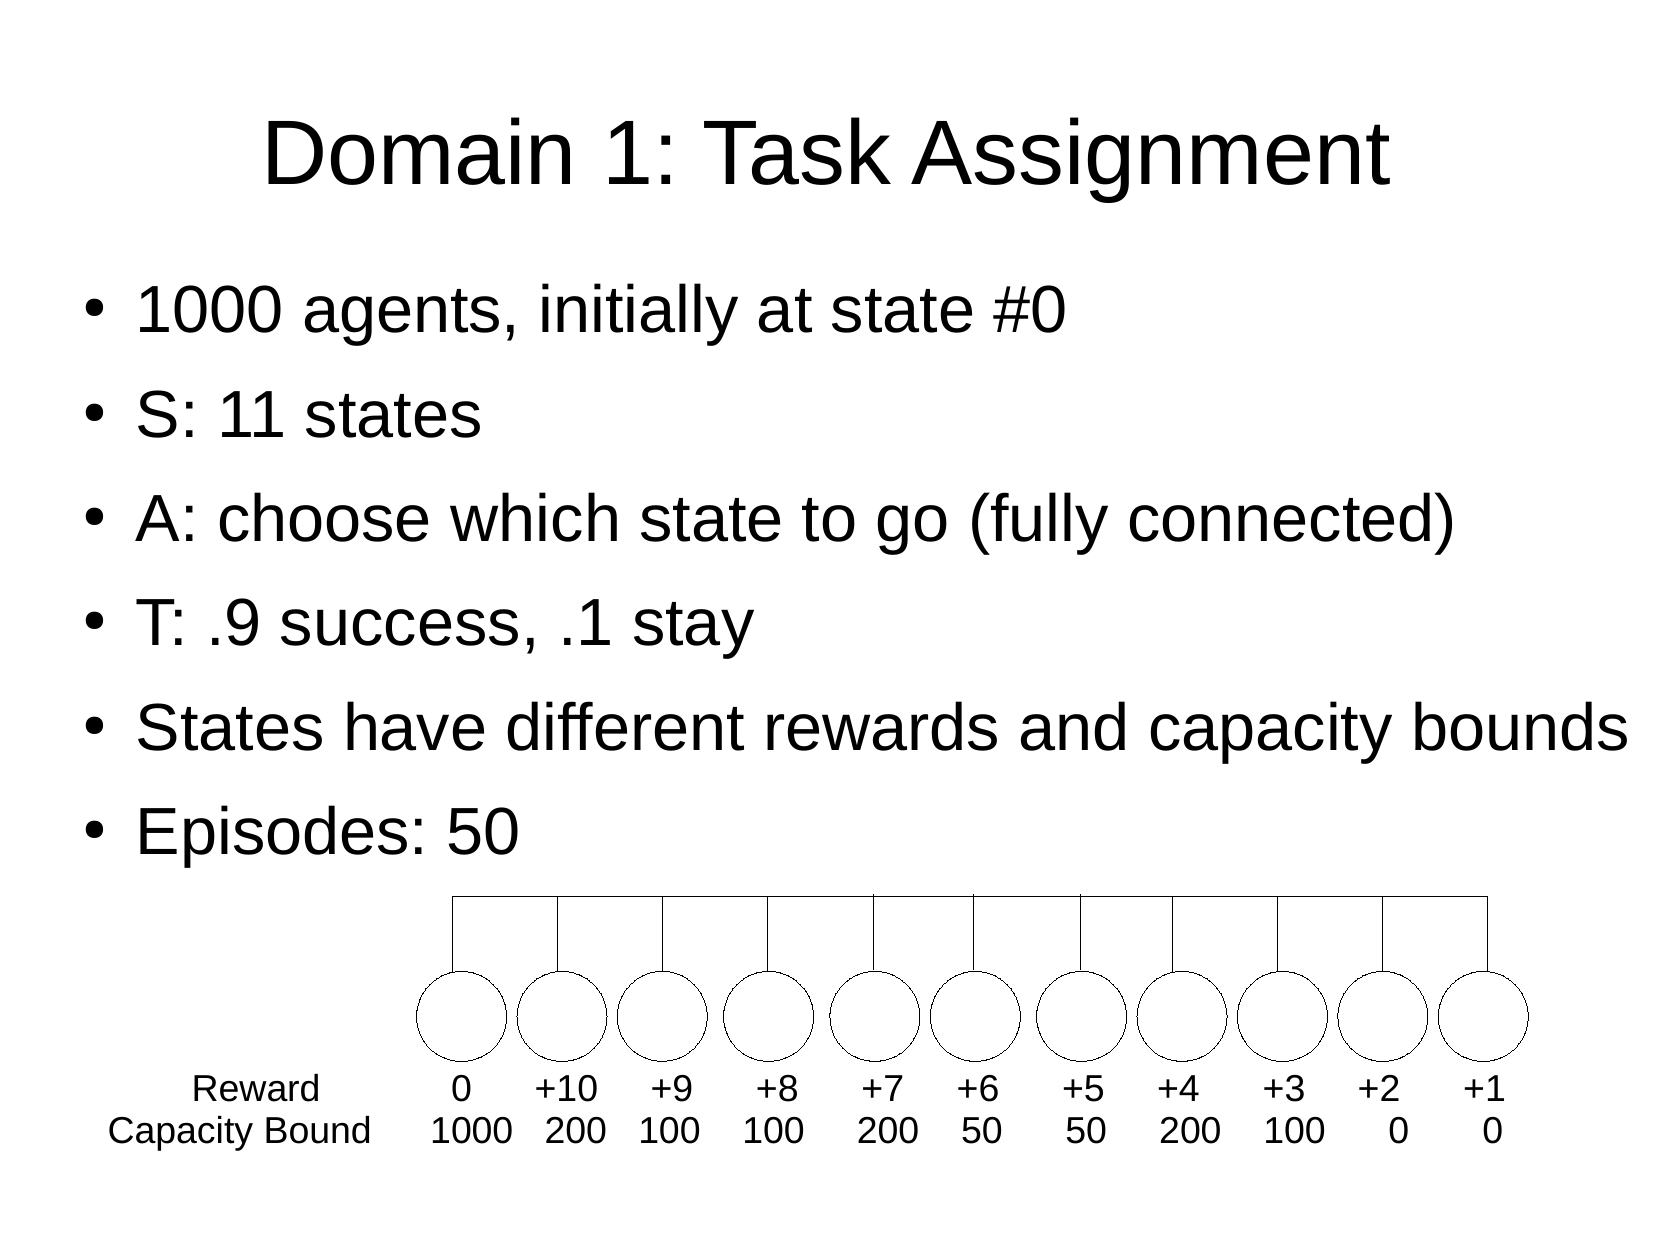

# Domain 1: Task Assignment
1000 agents, initially at state #0
S: 11 states
A: choose which state to go (fully connected)
T: .9 success, .1 stay
States have different rewards and capacity bounds
Episodes: 50
 Reward 	 	 0 +10 +9 +8 +7 +6 +5 +4 +3 +2 +1
 Capacity Bound 	 1000 200 100 100 200 50 50 200 100 0 0